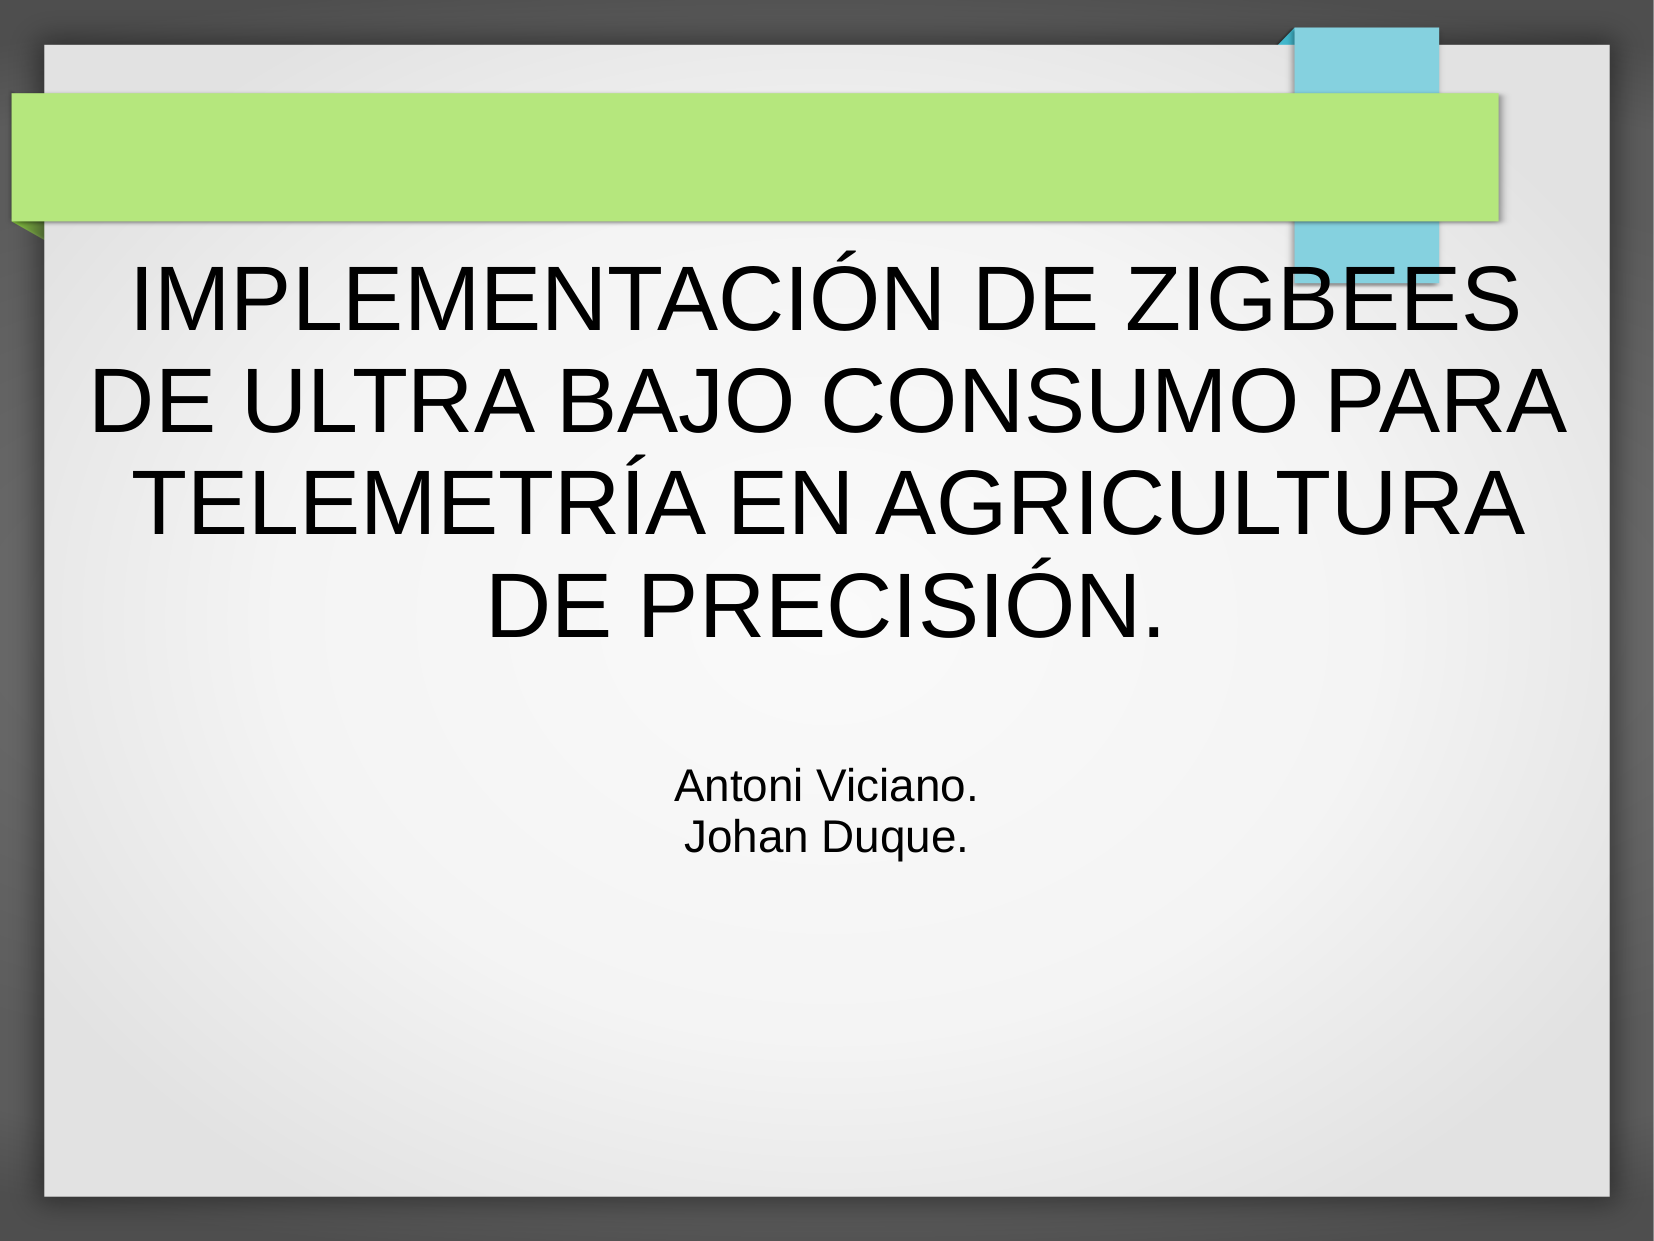

# IMPLEMENTACIÓN DE ZIGBEES DE ULTRA BAJO CONSUMO PARA TELEMETRÍA EN AGRICULTURA DE PRECISIÓN.
Antoni Viciano.
Johan Duque.